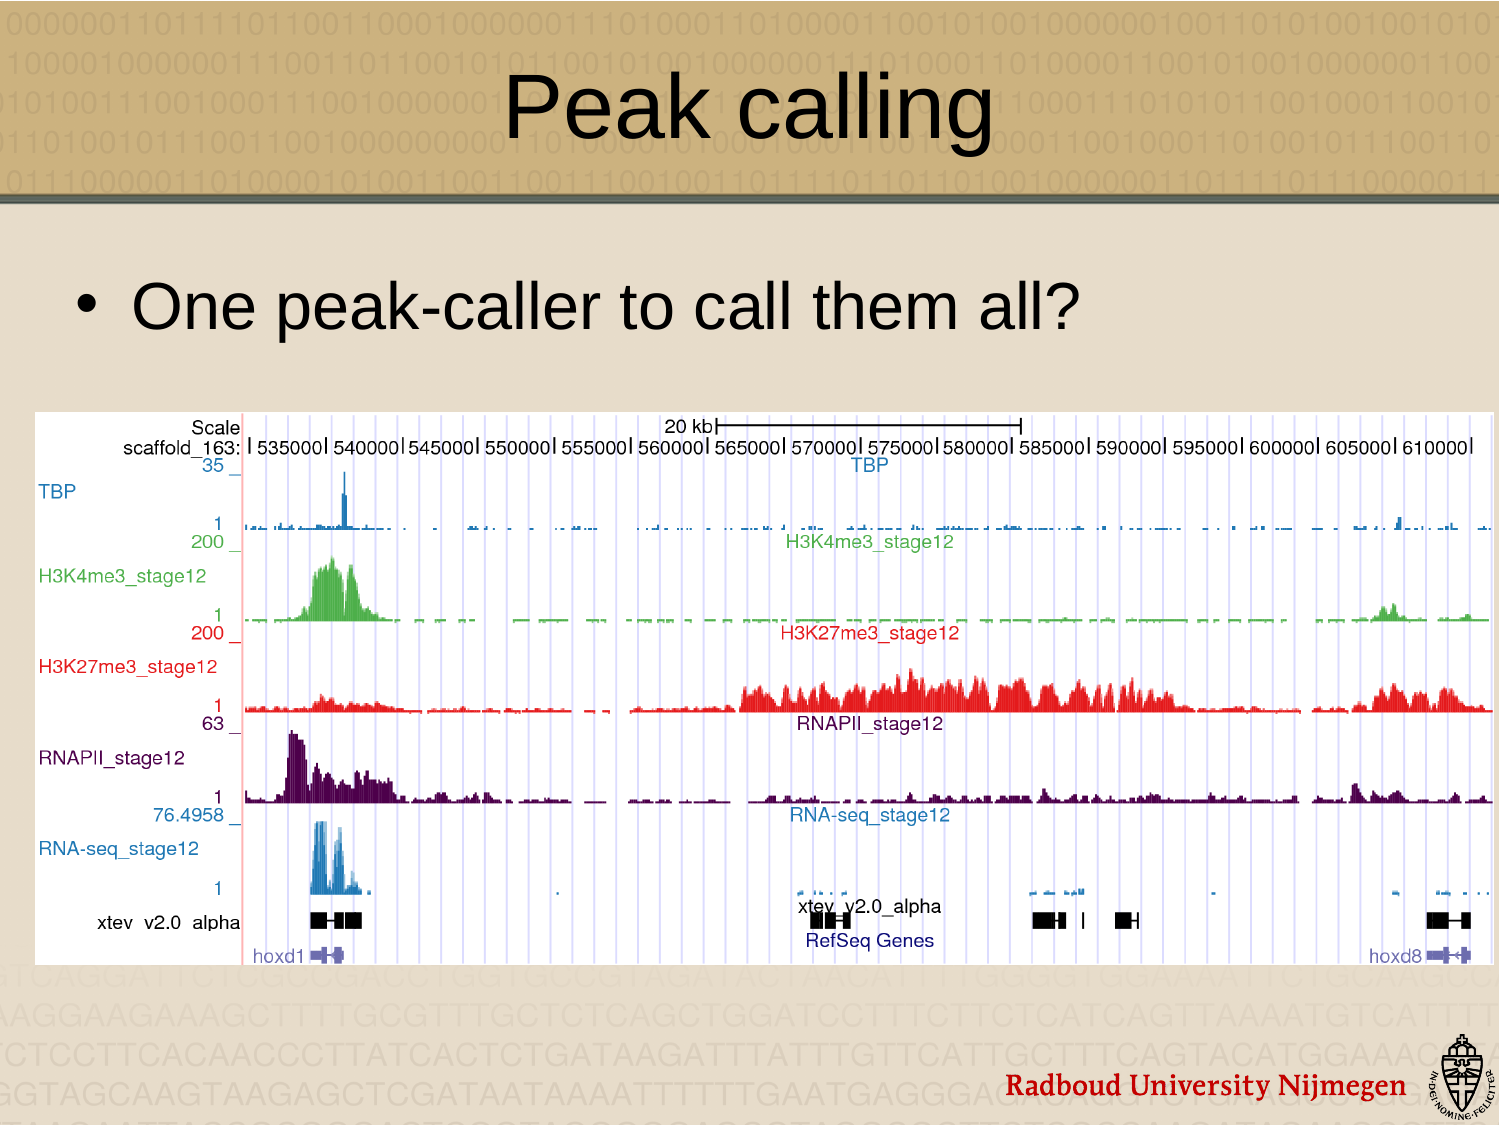

# Peak calling
One peak-caller to call them all?